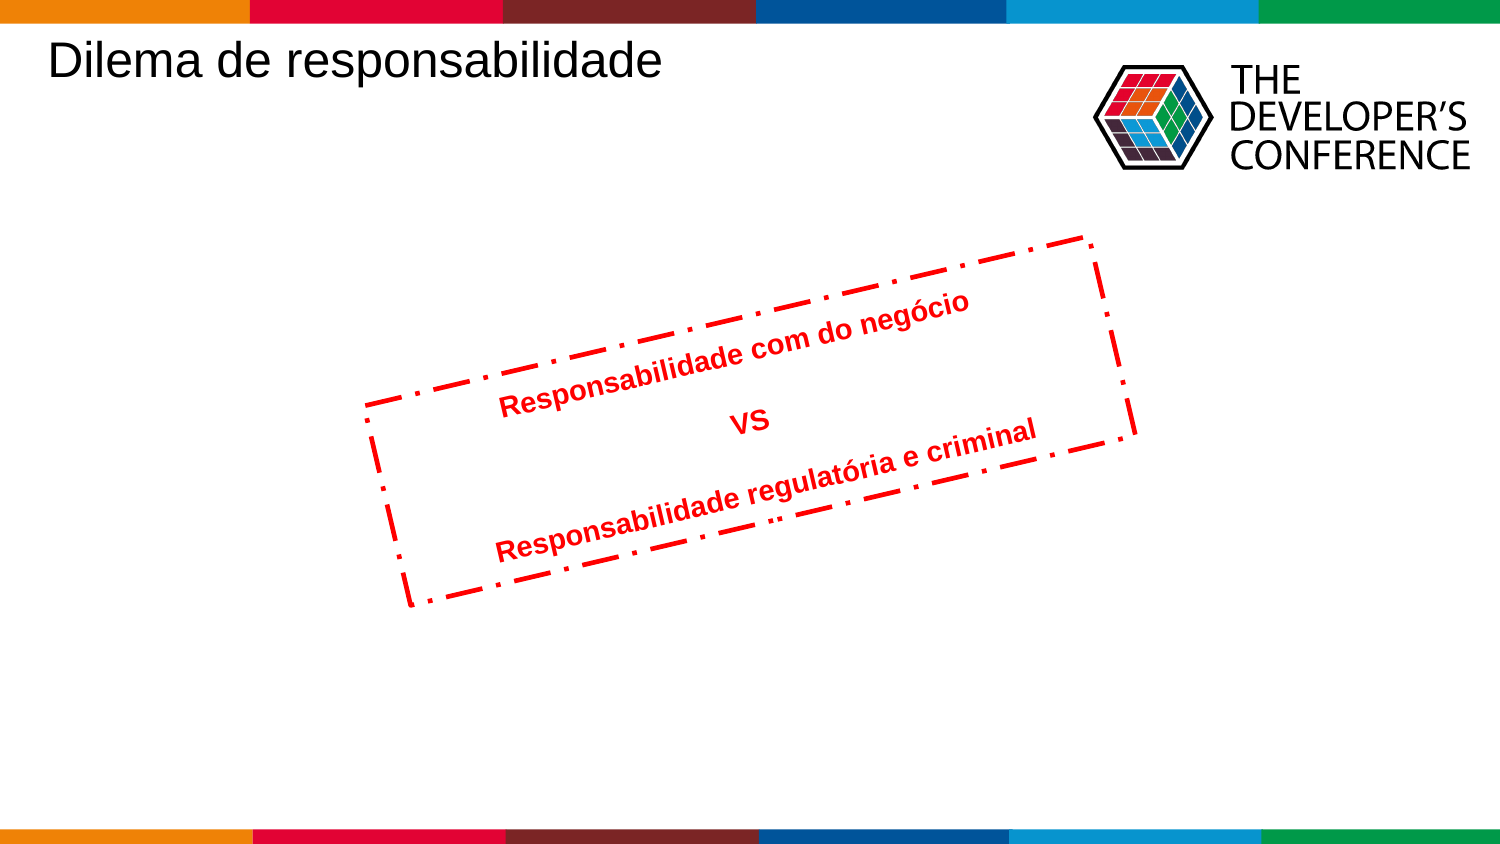

# Dilema de responsabilidade
Responsabilidade com do negócio
VS
Responsabilidade regulatória e criminal